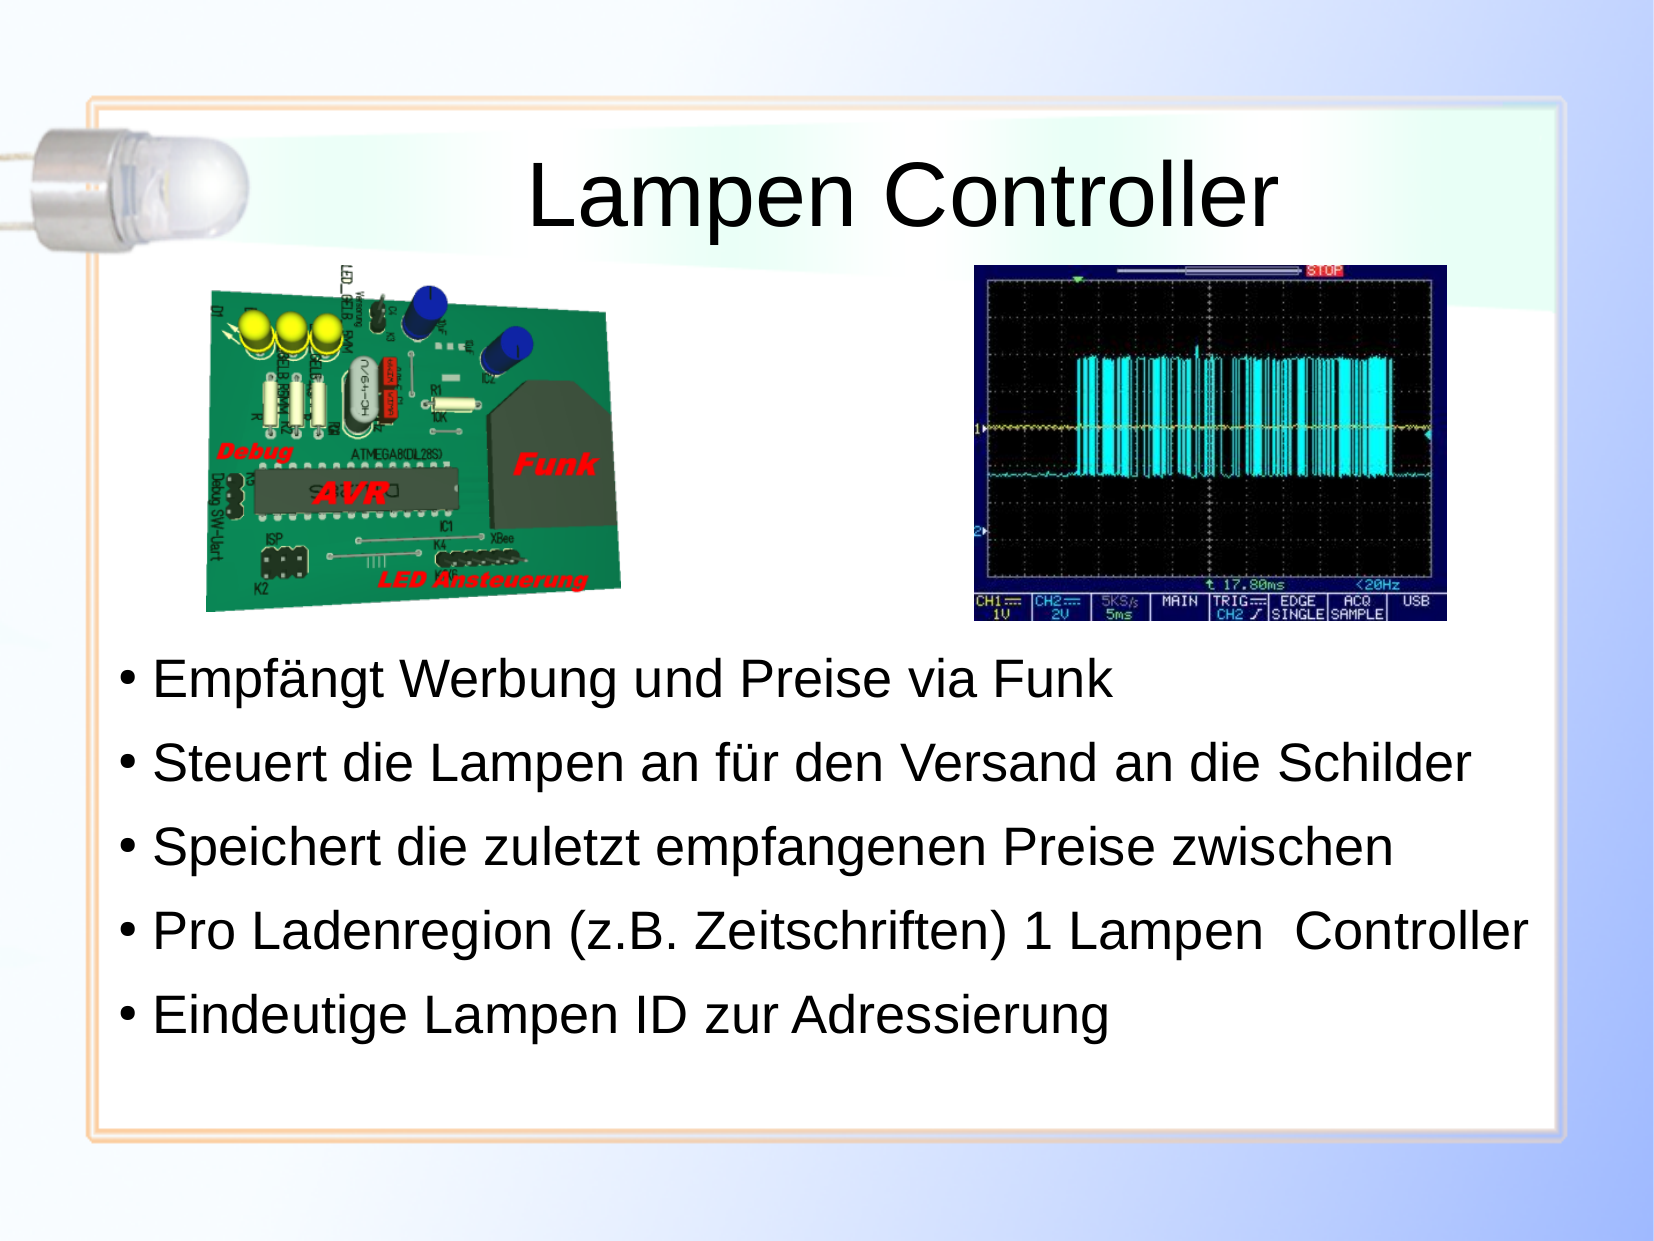

# Lampen Controller
 Empfängt Werbung und Preise via Funk
 Steuert die Lampen an für den Versand an die Schilder
 Speichert die zuletzt empfangenen Preise zwischen
 Pro Ladenregion (z.B. Zeitschriften) 1 Lampen Controller
 Eindeutige Lampen ID zur Adressierung